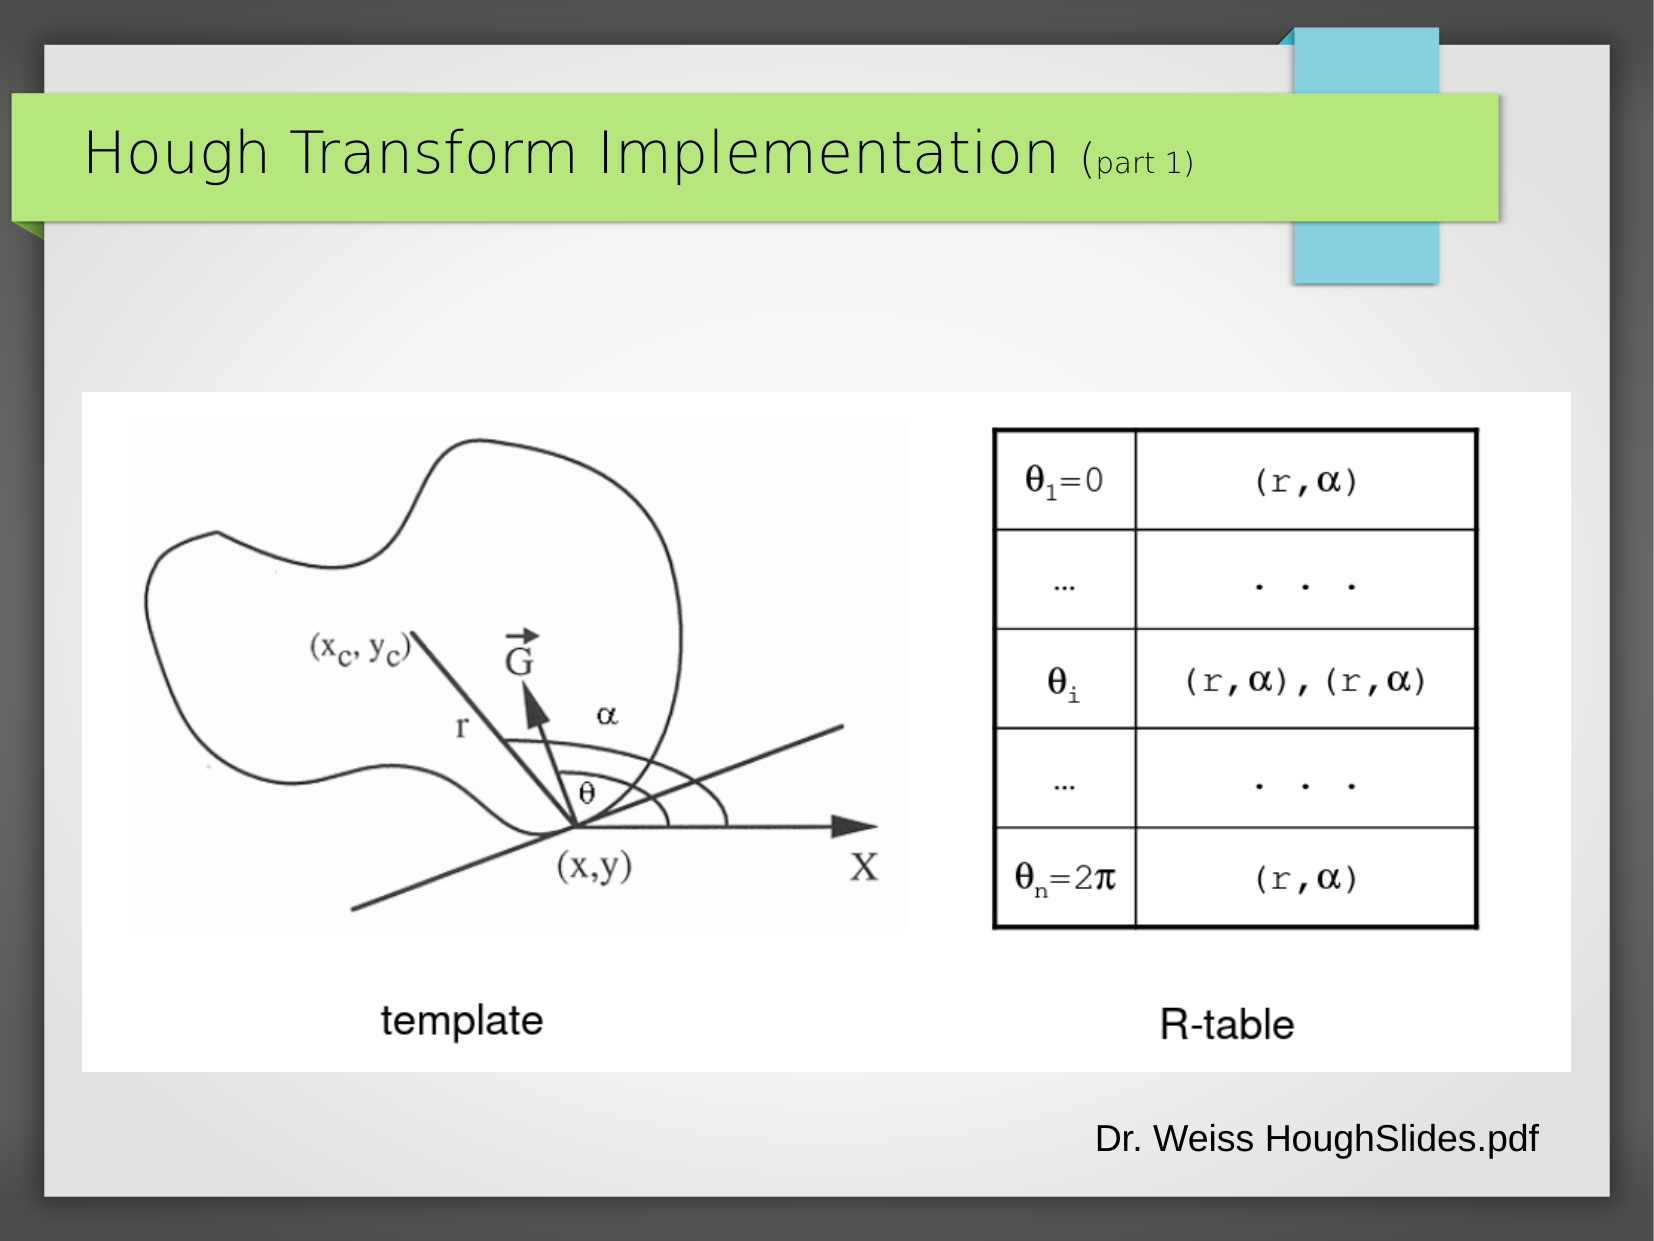

# Hough Transform Implementation (part 1)
Dr. Weiss HoughSlides.pdf